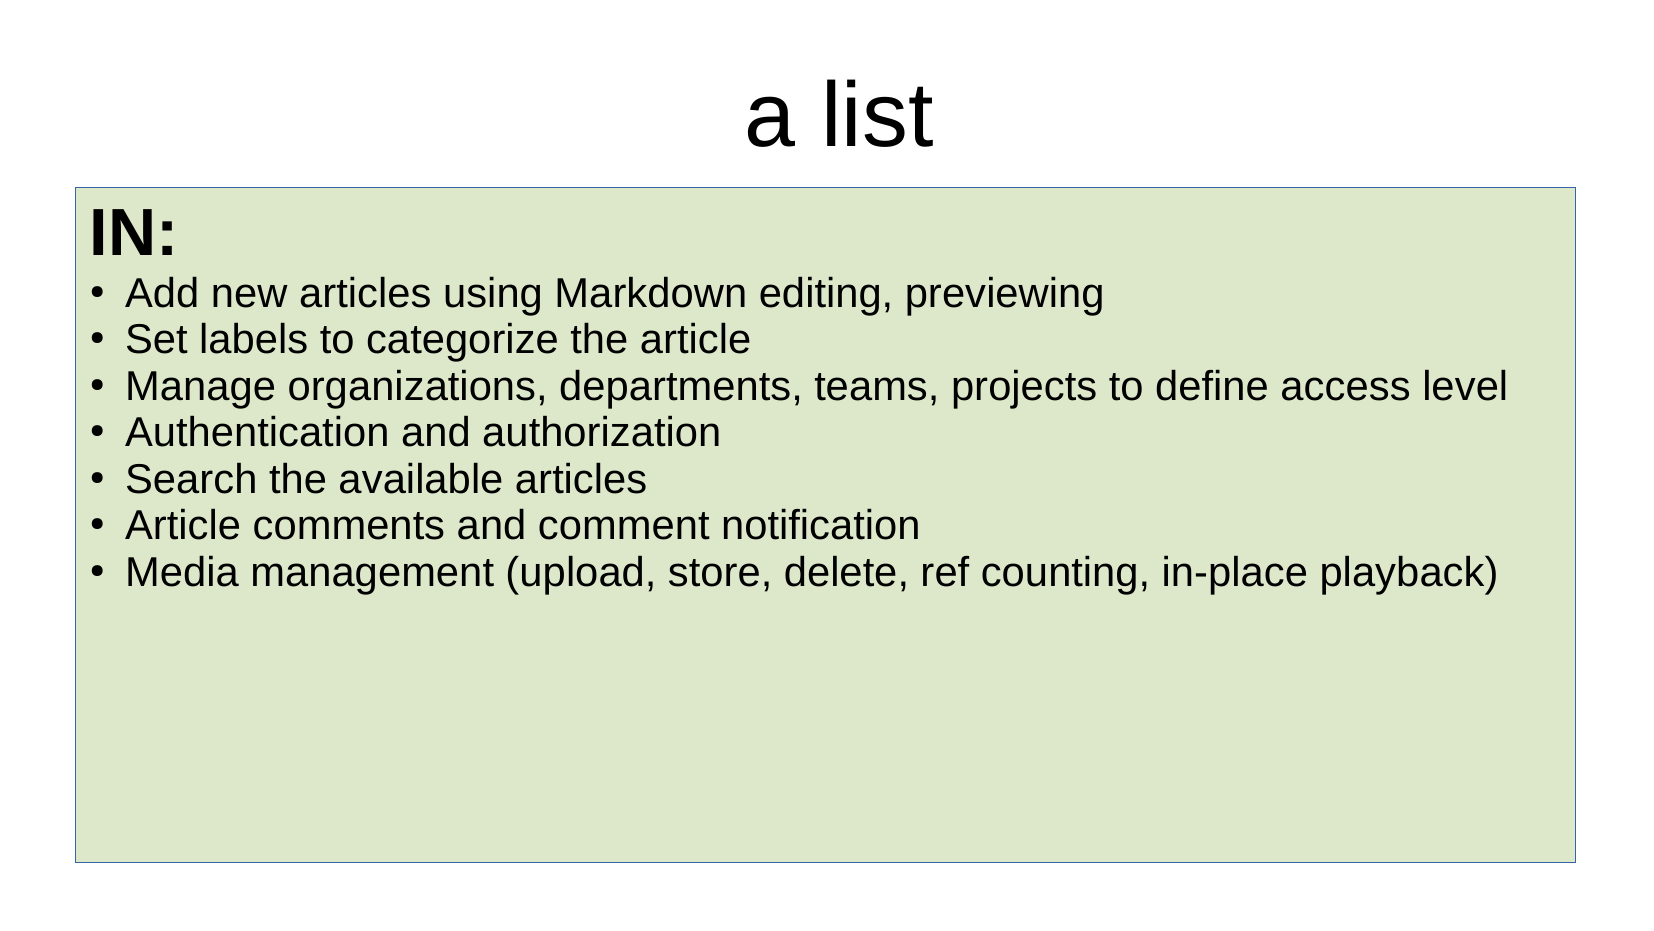

# a list
IN:
Add new articles using Markdown editing, previewing
Set labels to categorize the article
Manage organizations, departments, teams, projects to define access level
Authentication and authorization
Search the available articles
Article comments and comment notification
Media management (upload, store, delete, ref counting, in-place playback)